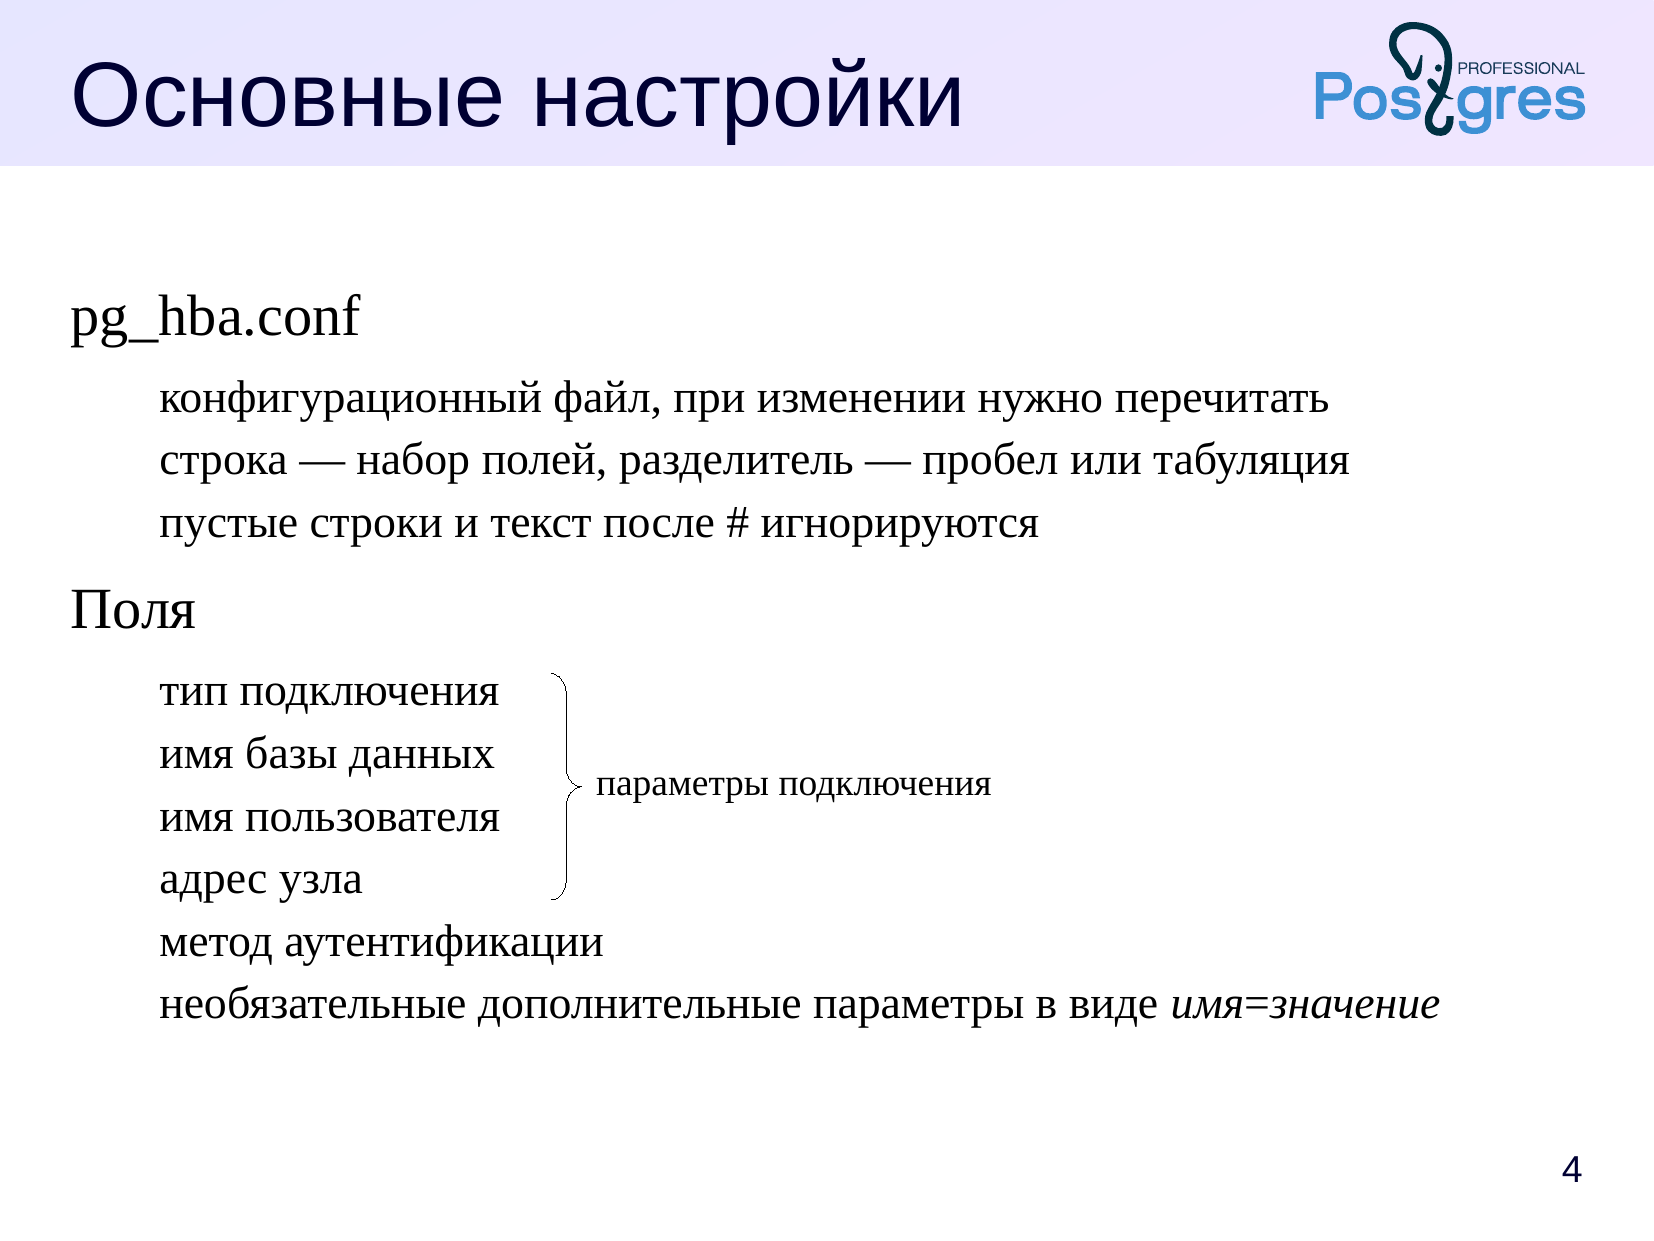

# Основные настройки
pg_hba.conf
конфигурационный файл, при изменении нужно перечитать
строка — набор полей, разделитель — пробел или табуляция
пустые строки и текст после # игнорируются
Поля
тип подключения
имя базы данных
имя пользователя
адрес узла
метод аутентификации
необязательные дополнительные параметры в виде имя=значение
 параметры подключения